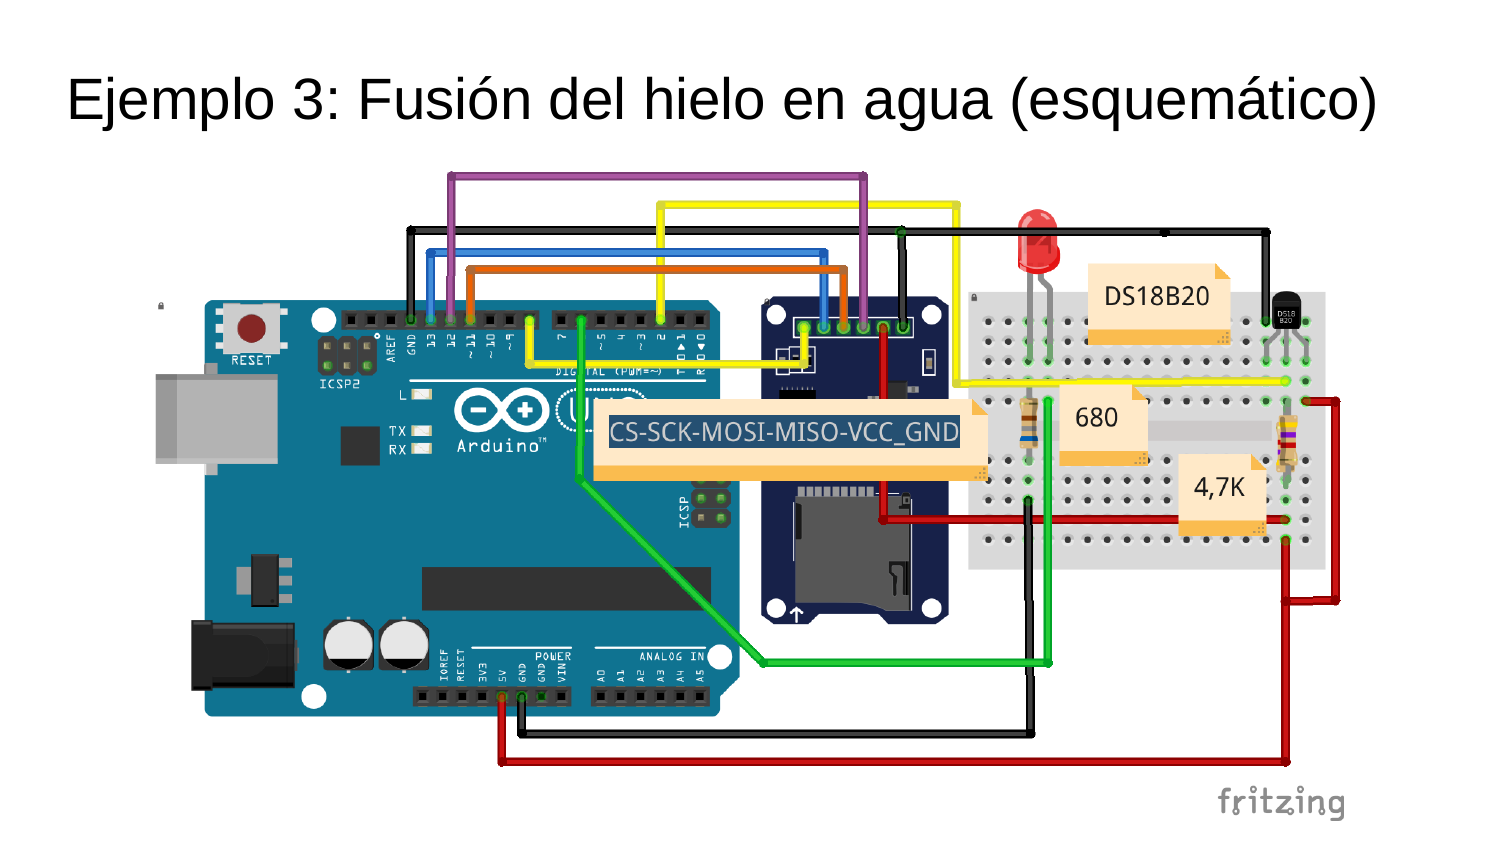

Ejemplo 3: Fusión del hielo en agua (esquemático)